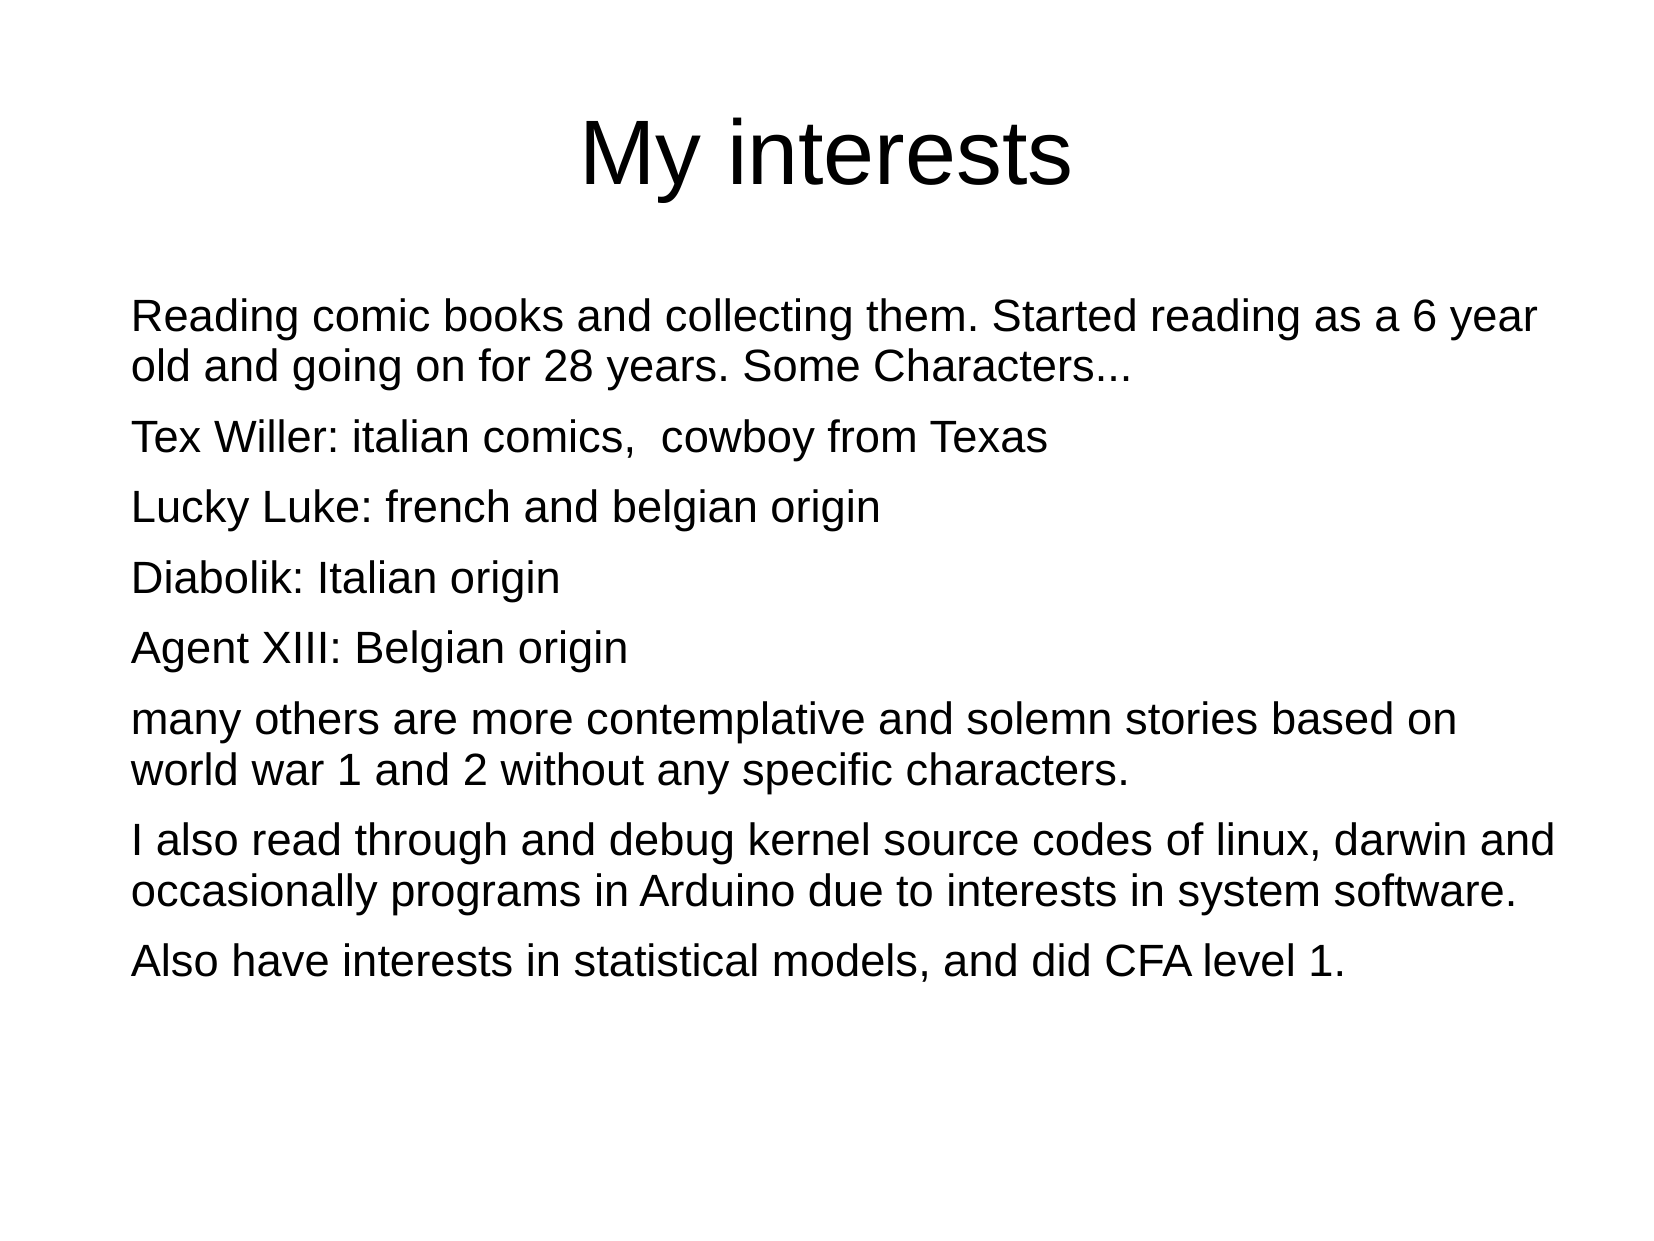

# My interests
Reading comic books and collecting them. Started reading as a 6 year old and going on for 28 years. Some Characters...
Tex Willer: italian comics, cowboy from Texas
Lucky Luke: french and belgian origin
Diabolik: Italian origin
Agent XIII: Belgian origin
many others are more contemplative and solemn stories based on world war 1 and 2 without any specific characters.
I also read through and debug kernel source codes of linux, darwin and occasionally programs in Arduino due to interests in system software.
Also have interests in statistical models, and did CFA level 1.